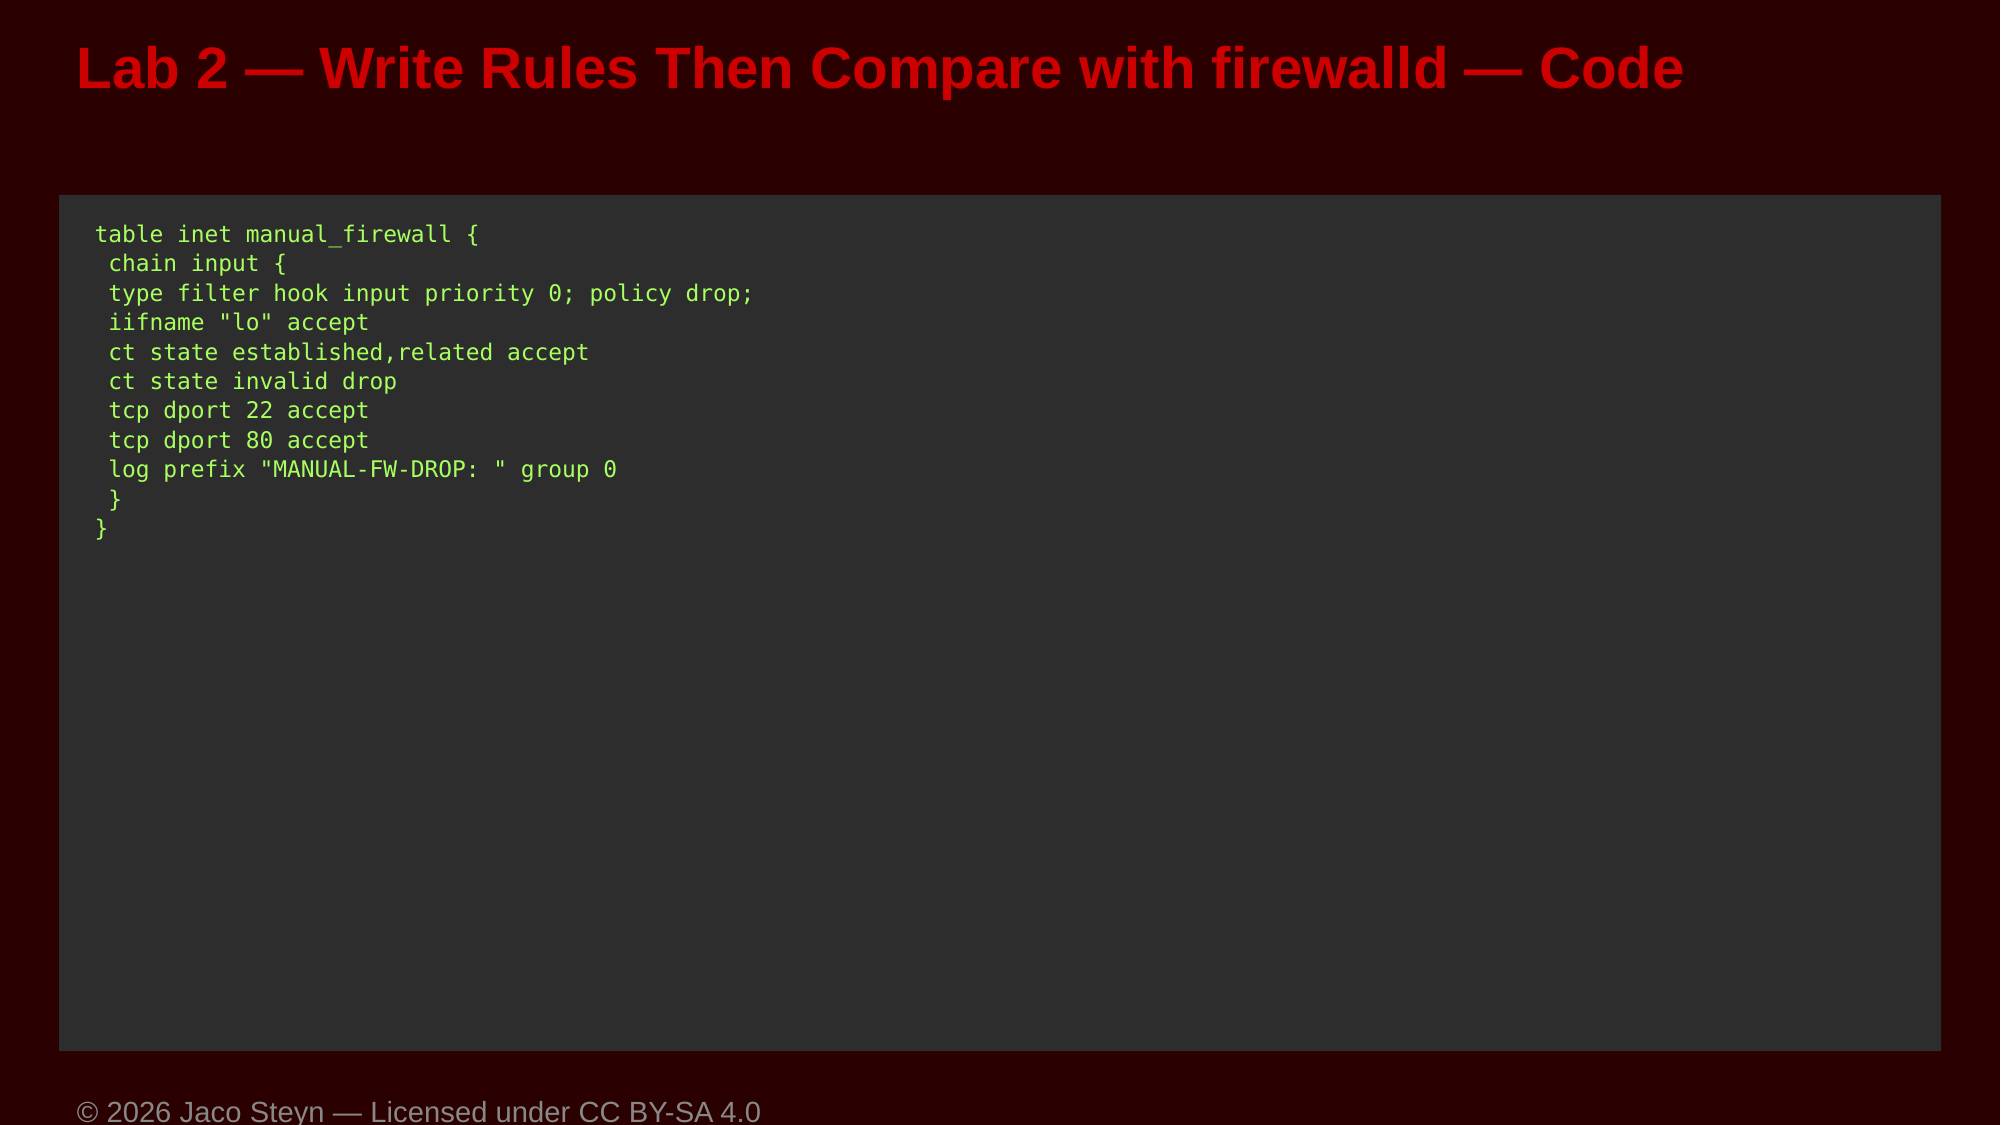

Lab 2 — Write Rules Then Compare with firewalld — Code
table inet manual_firewall {
 chain input {
 type filter hook input priority 0; policy drop;
 iifname "lo" accept
 ct state established,related accept
 ct state invalid drop
 tcp dport 22 accept
 tcp dport 80 accept
 log prefix "MANUAL-FW-DROP: " group 0
 }
}
© 2026 Jaco Steyn — Licensed under CC BY-SA 4.0